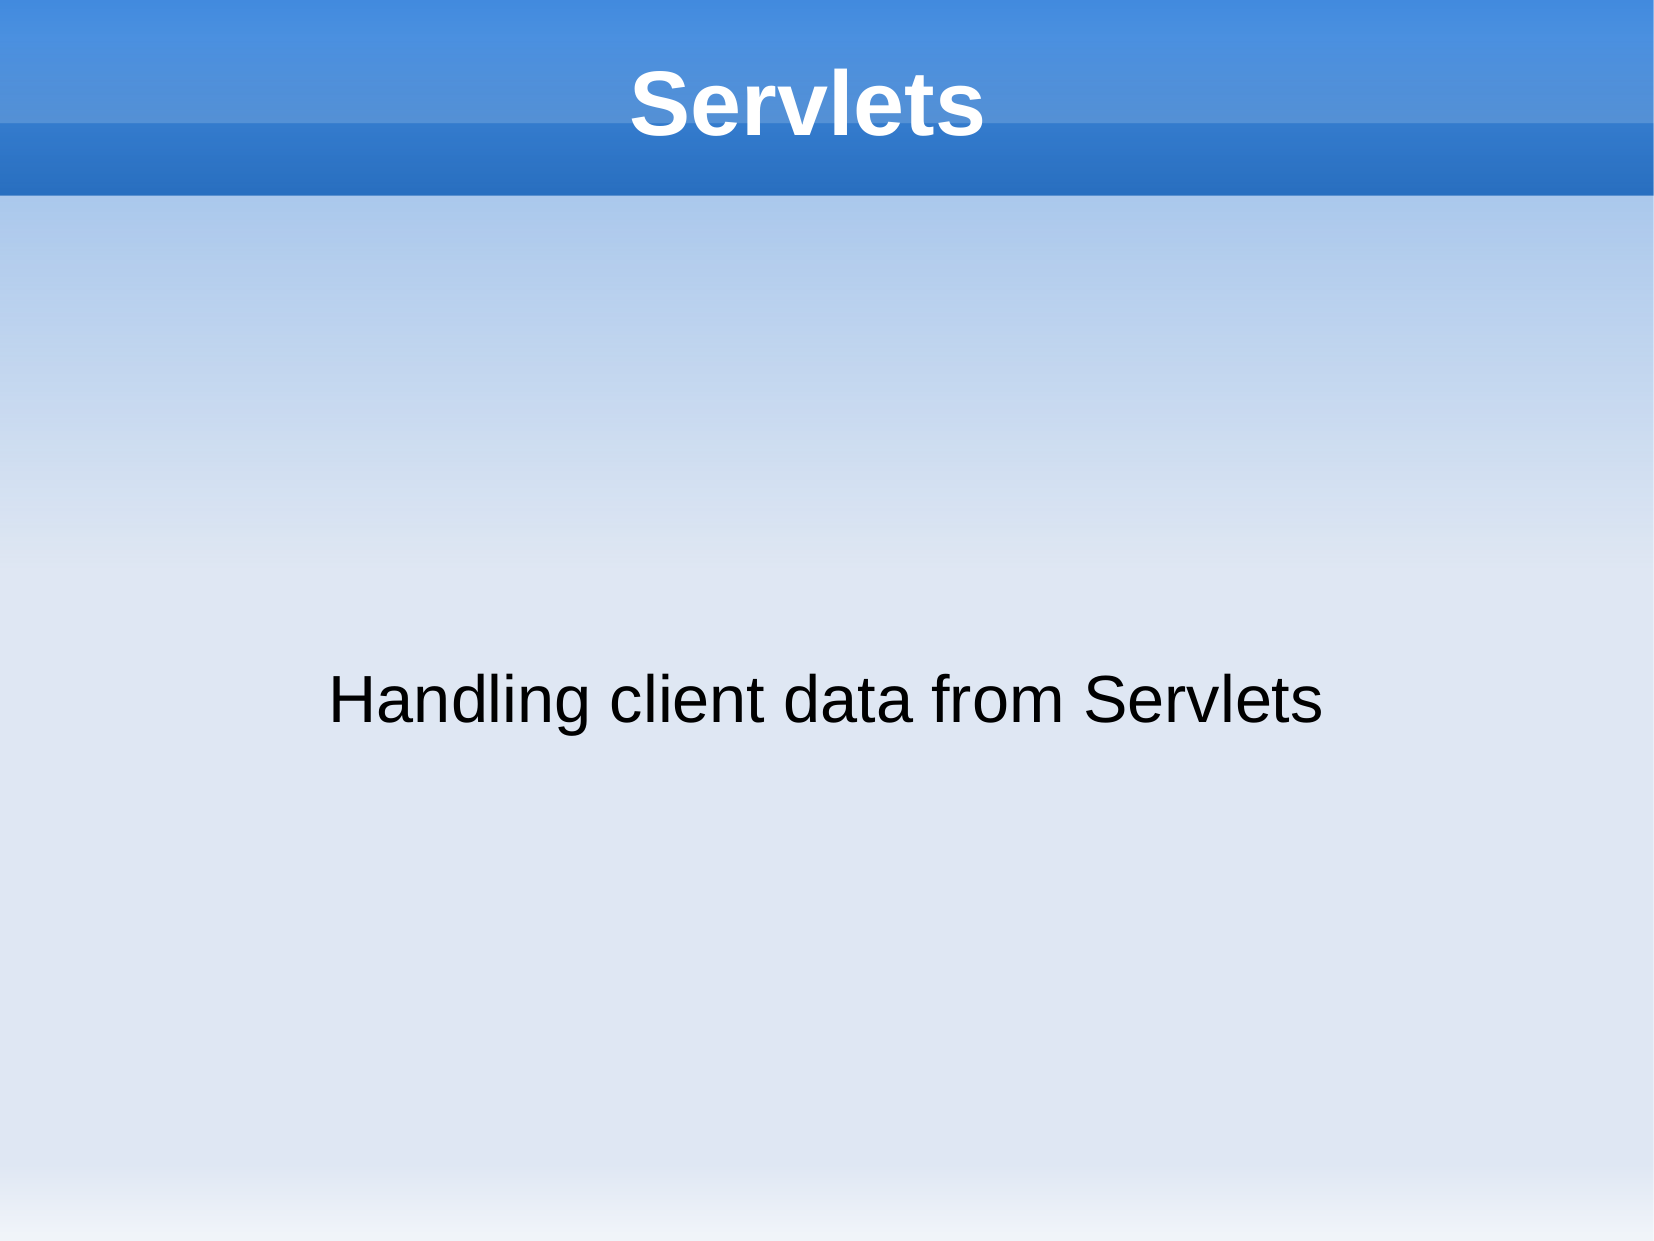

# Servlets
Handling client data from Servlets